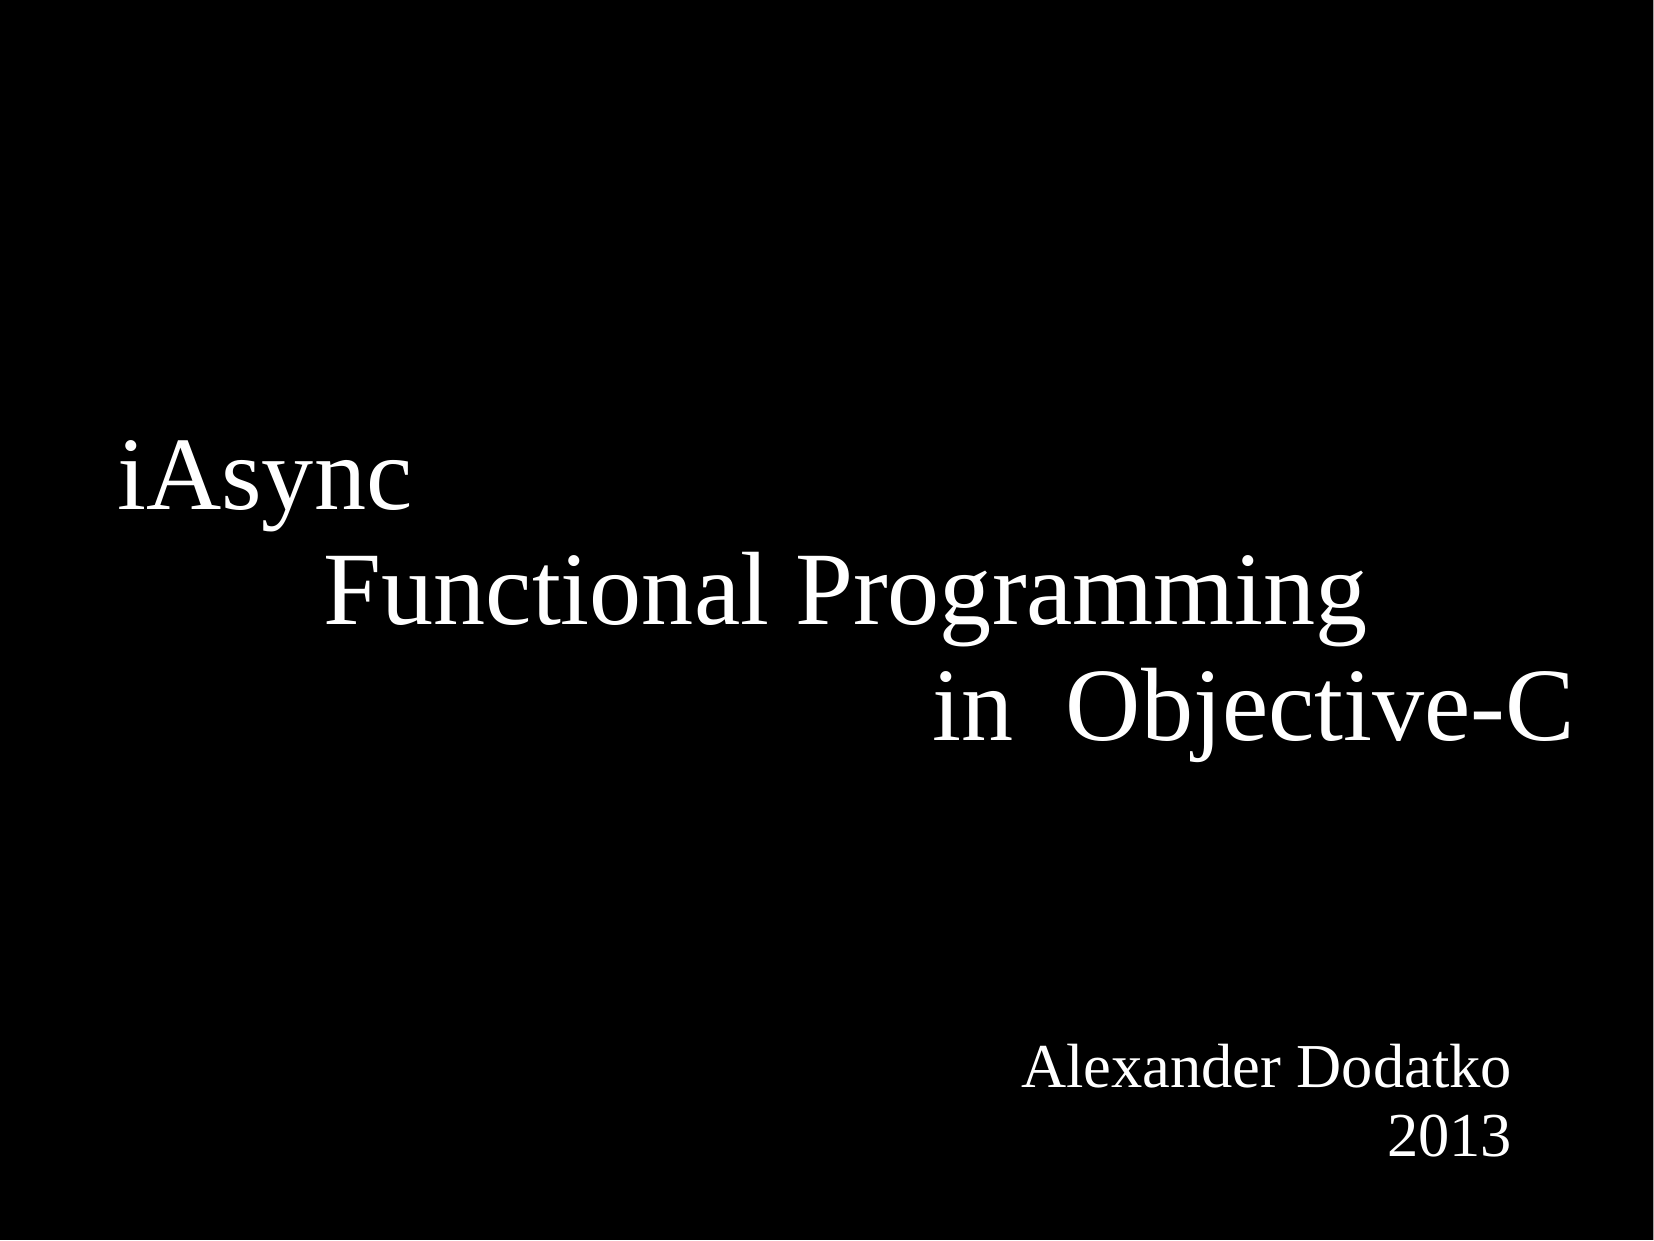

iAsync
Functional Programming
in Objective-C
Alexander Dodatko
2013